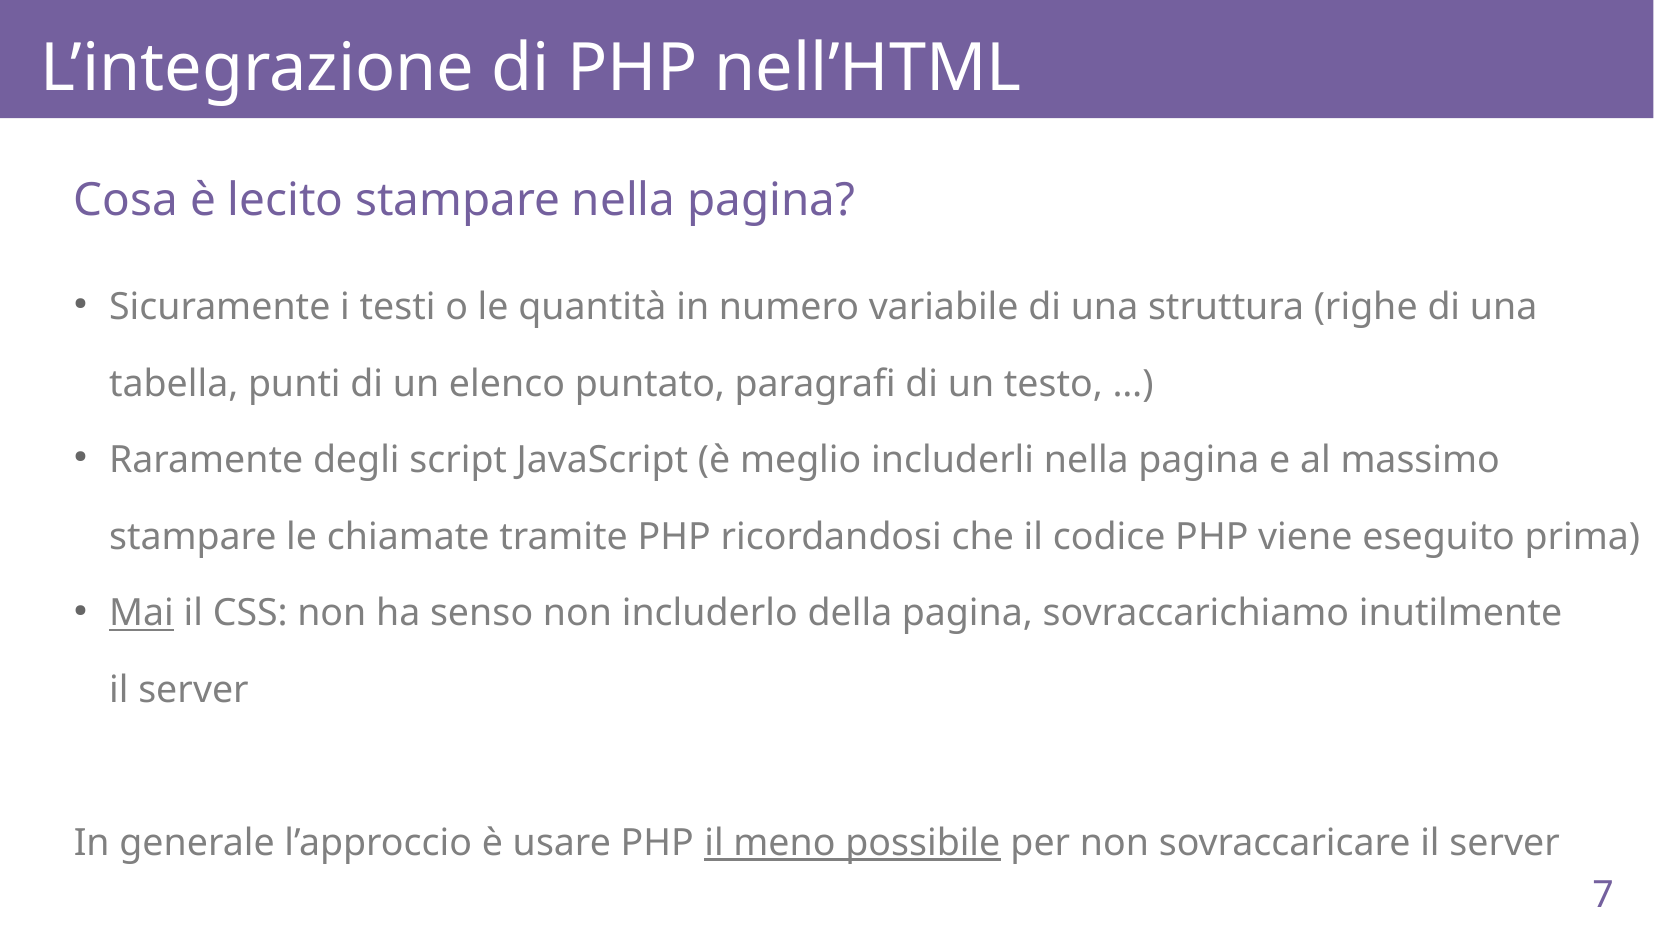

L’integrazione di PHP nell’HTML
Cosa è lecito stampare nella pagina?
Sicuramente i testi o le quantità in numero variabile di una struttura (righe di una
tabella, punti di un elenco puntato, paragrafi di un testo, …)
Raramente degli script JavaScript (è meglio includerli nella pagina e al massimo
stampare le chiamate tramite PHP ricordandosi che il codice PHP viene eseguito prima)
Mai il CSS: non ha senso non includerlo della pagina, sovraccarichiamo inutilmente
il server
In generale l’approccio è usare PHP il meno possibile per non sovraccaricare il server